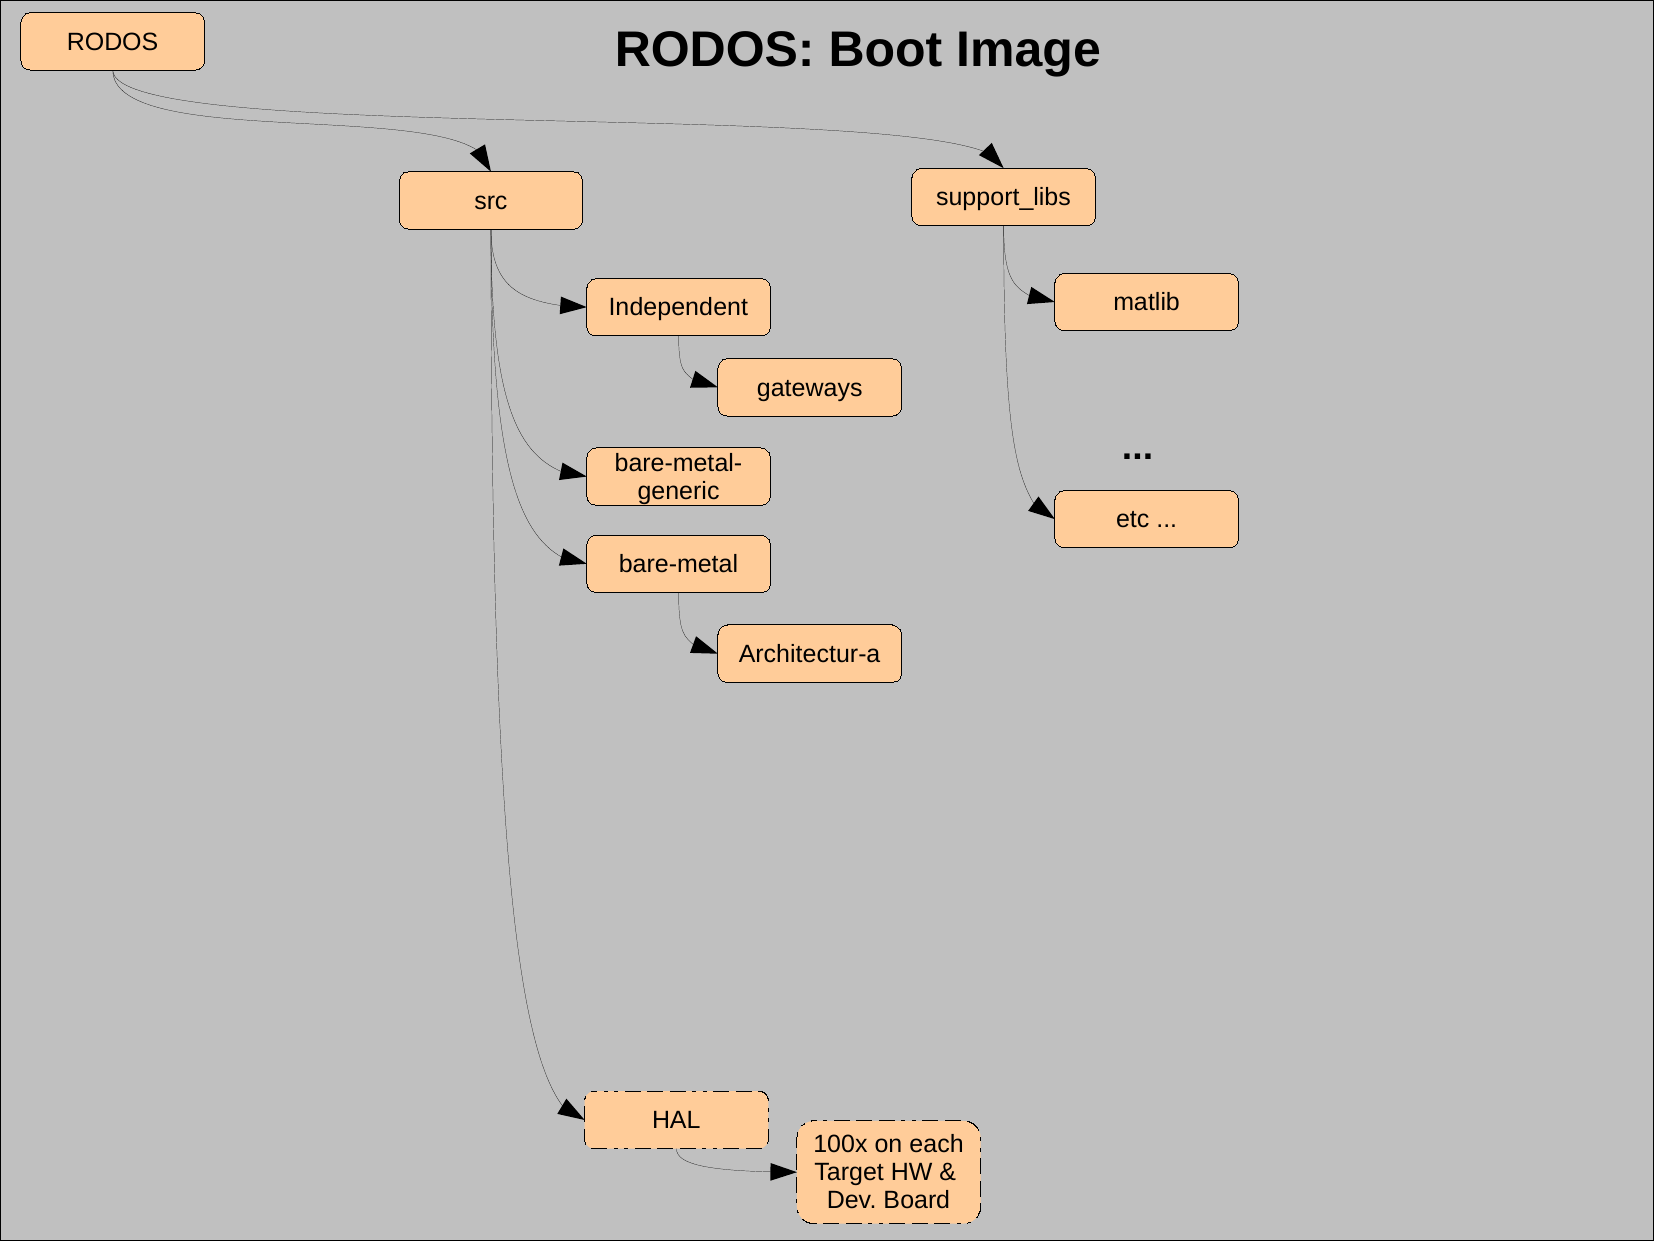

RODOS
RODOS: Boot Image
support_libs
src
matlib
Independent
gateways
...
bare-metal-
generic
etc ...
bare-metal
Architectur-a
HAL
100x on each
Target HW &
Dev. Board